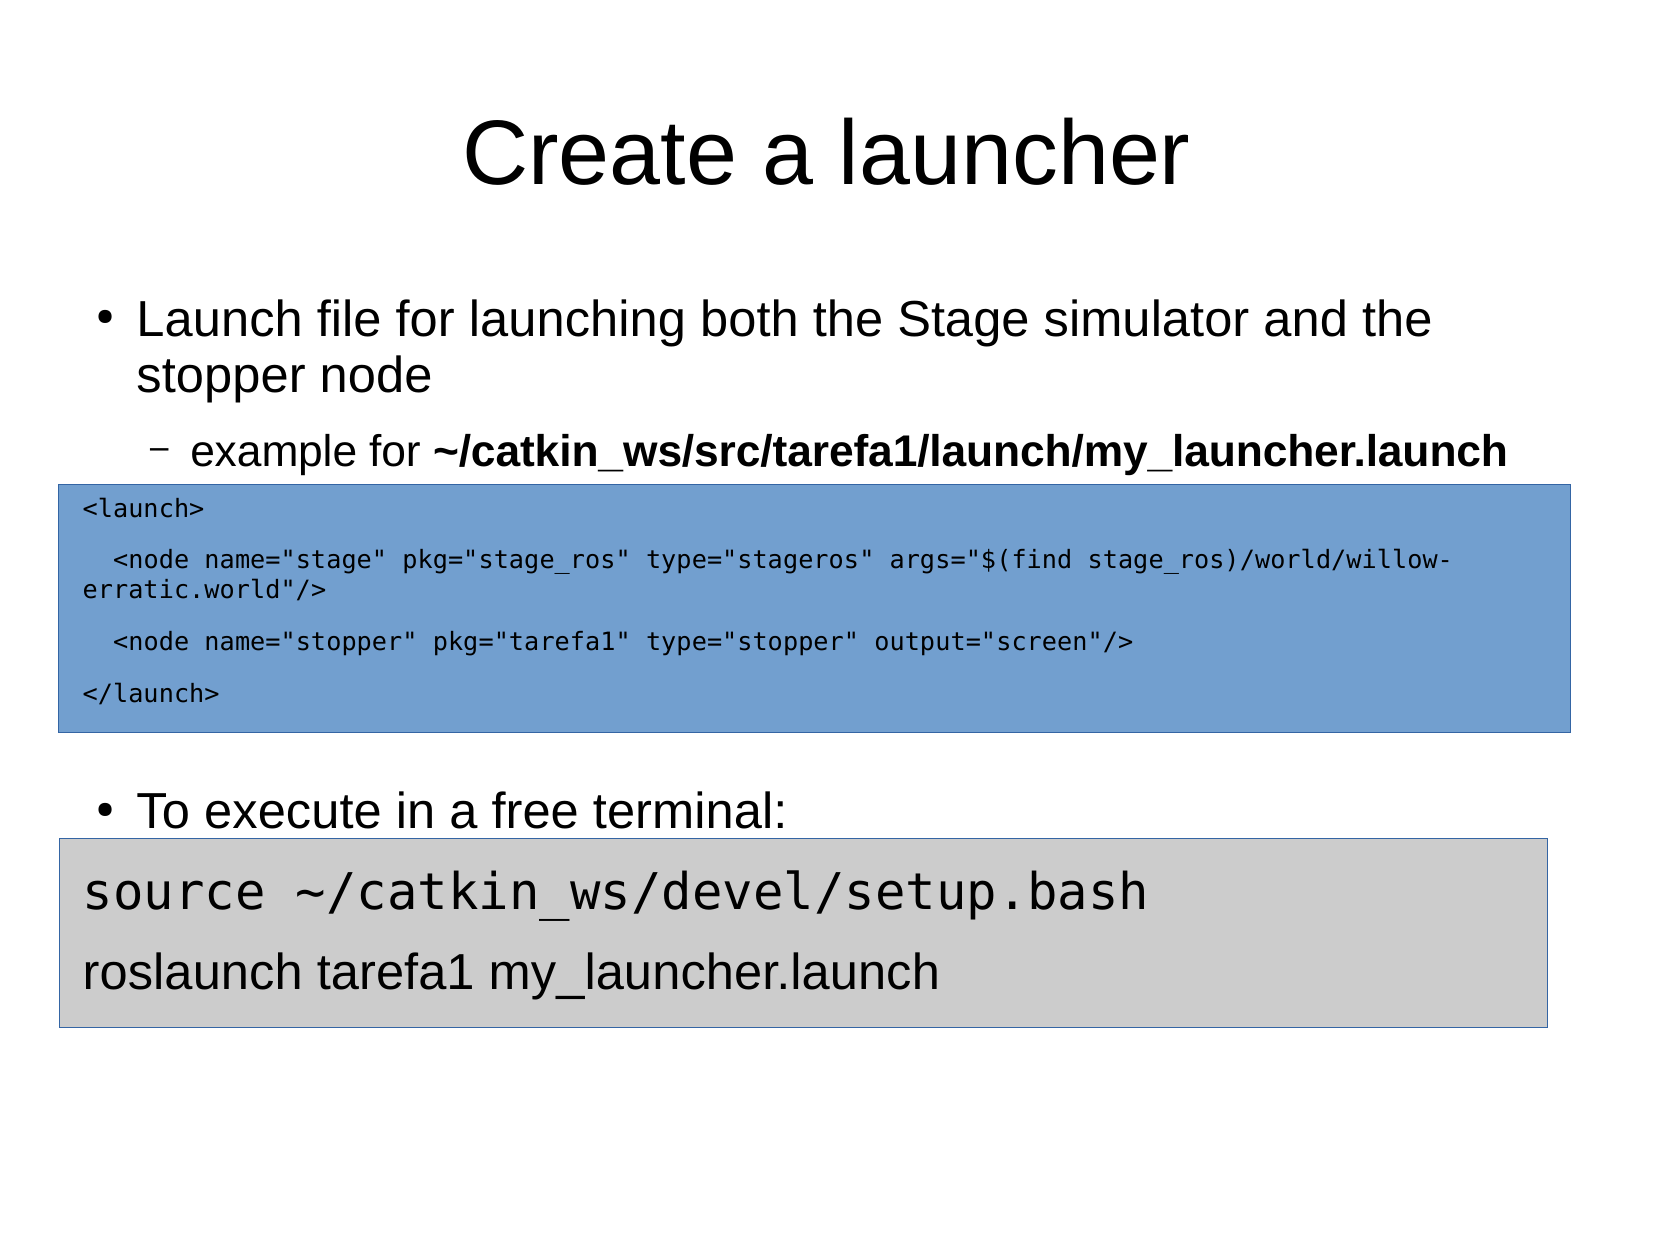

# Create a launcher
Launch file for launching both the Stage simulator and the stopper node
example for ~/catkin_ws/src/tarefa1/launch/my_launcher.launch
<launch>
 <node name="stage" pkg="stage_ros" type="stageros" args="$(find stage_ros)/world/willow-erratic.world"/>
 <node name="stopper" pkg="tarefa1" type="stopper" output="screen"/>
</launch>
To execute in a free terminal:
source ~/catkin_ws/devel/setup.bash
roslaunch tarefa1 my_launcher.launch